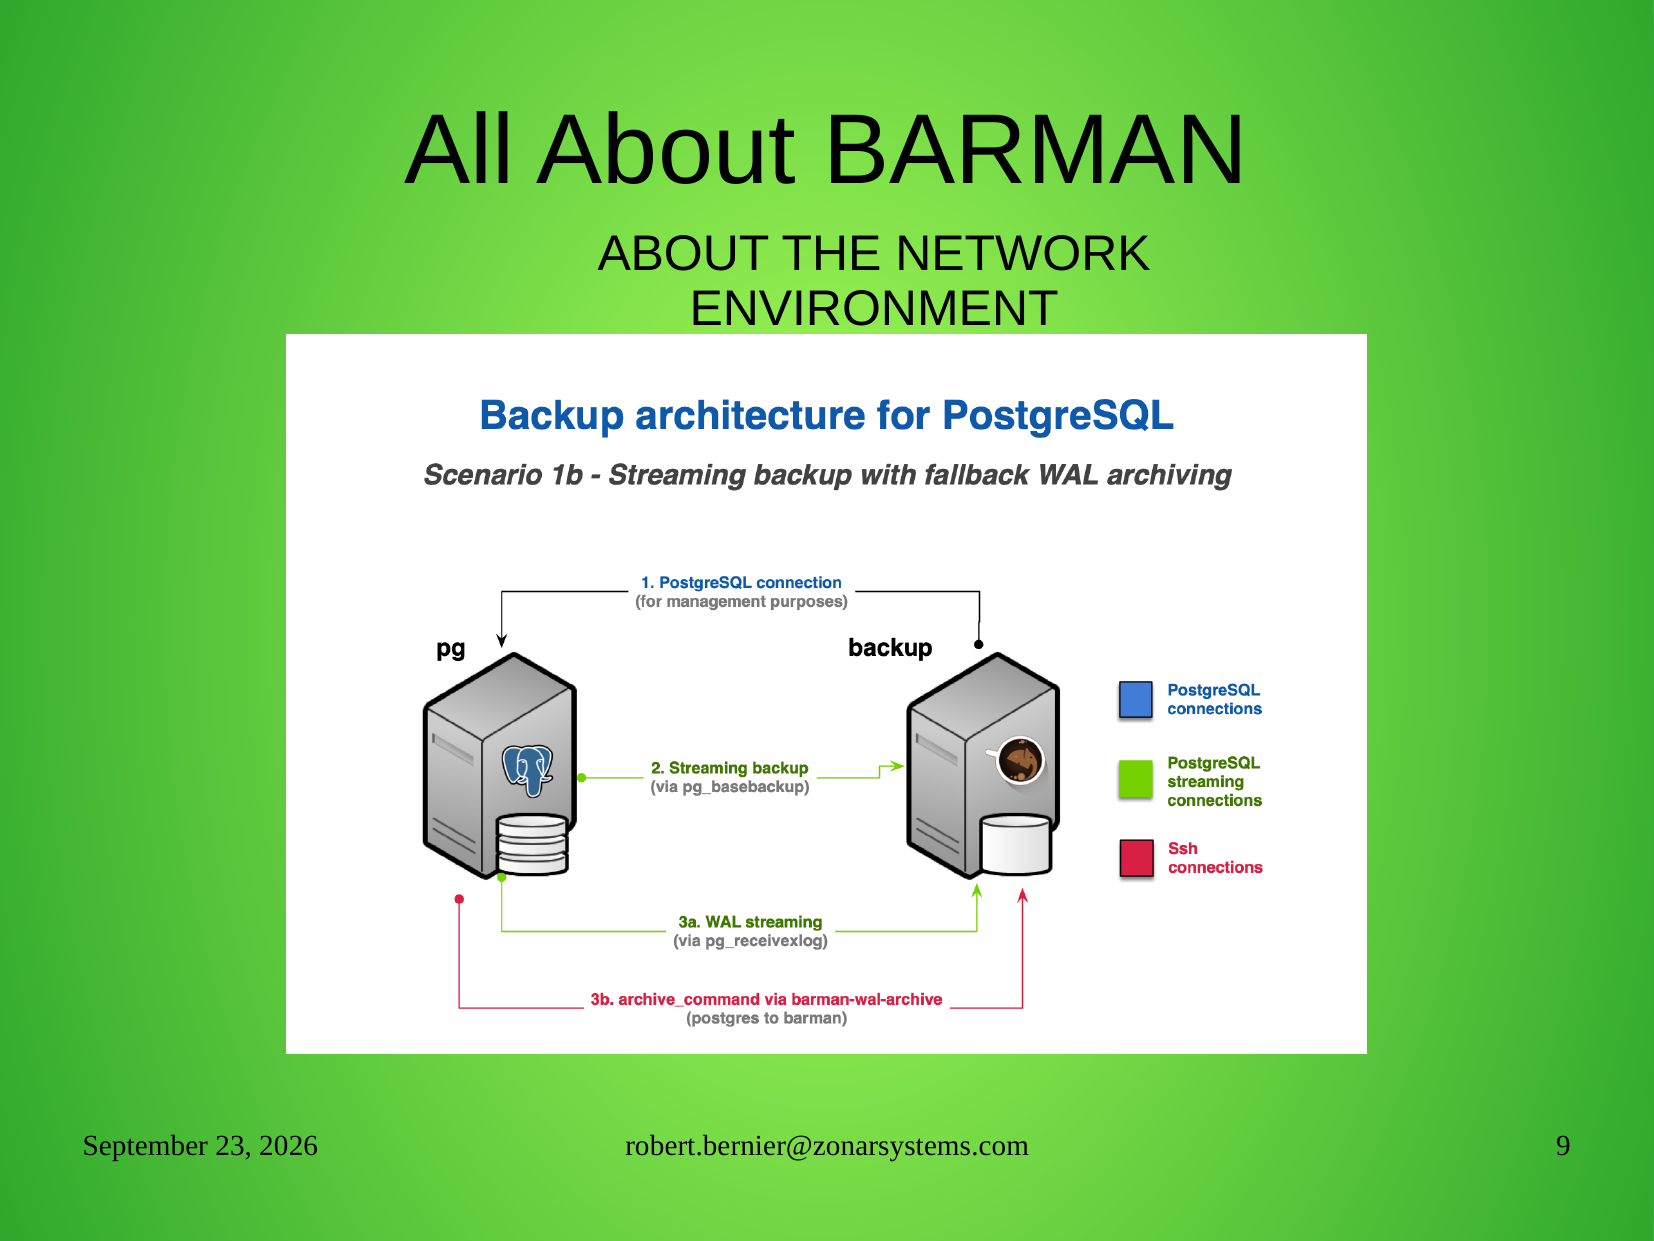

# All About BARMAN
ABOUT THE NETWORK ENVIRONMENT
robert.bernier@zonarsystems.com
9